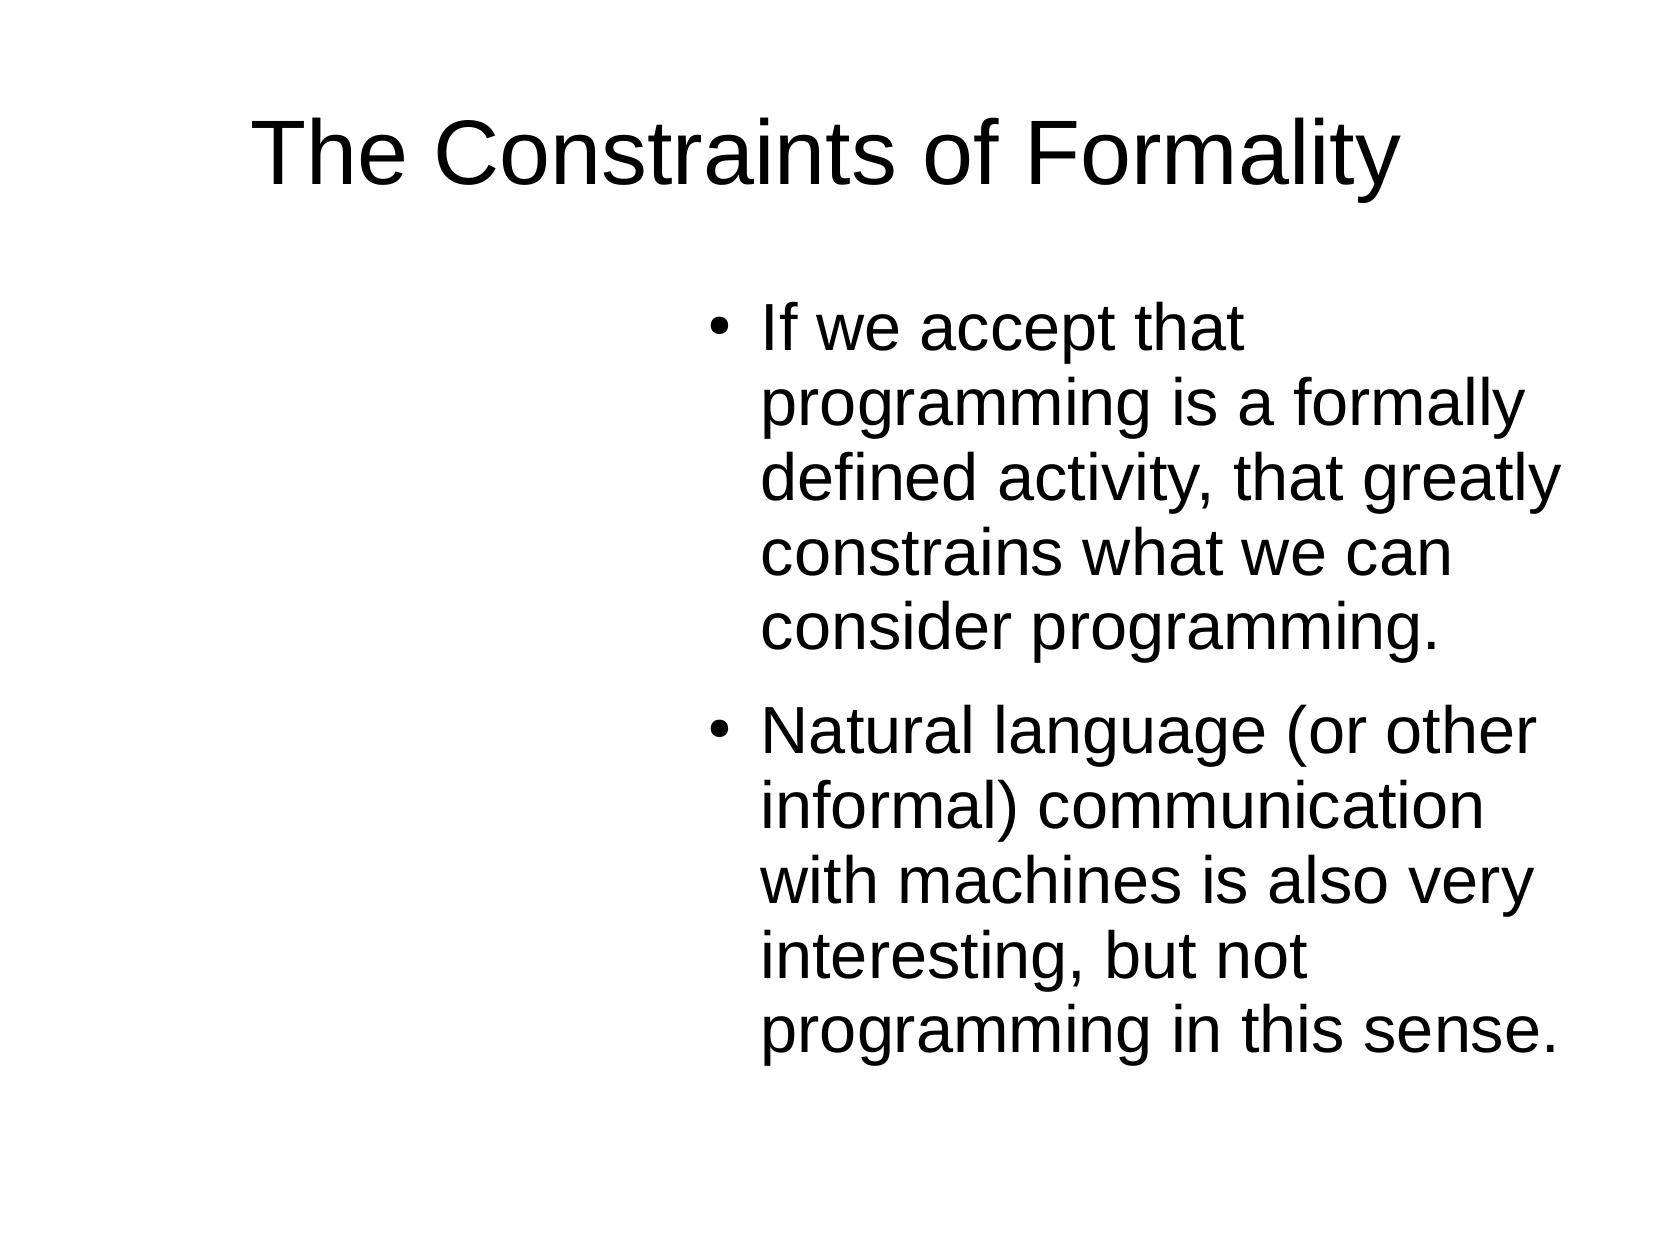

# The Constraints of Formality
If we accept that programming is a formally defined activity, that greatly constrains what we can consider programming.
Natural language (or other informal) communication with machines is also very interesting, but not programming in this sense.